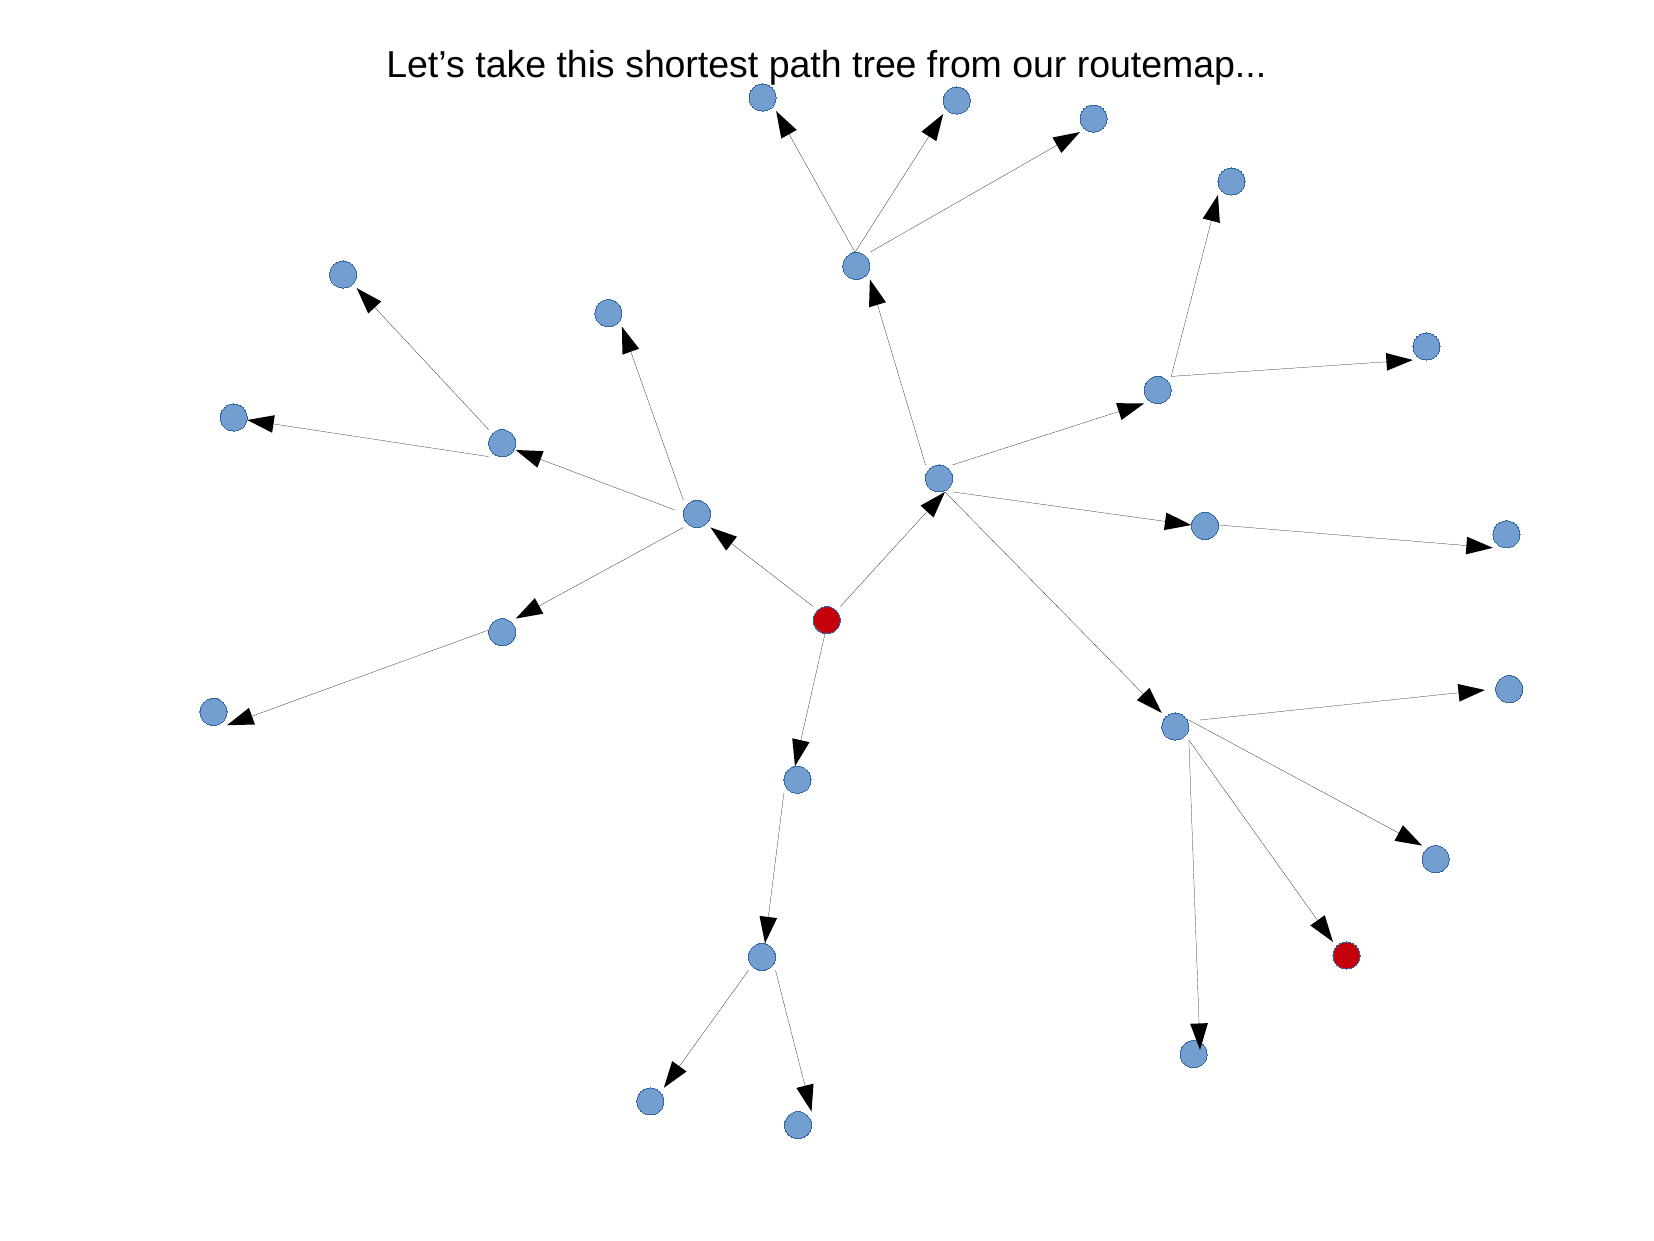

Let’s take this shortest path tree from our routemap...